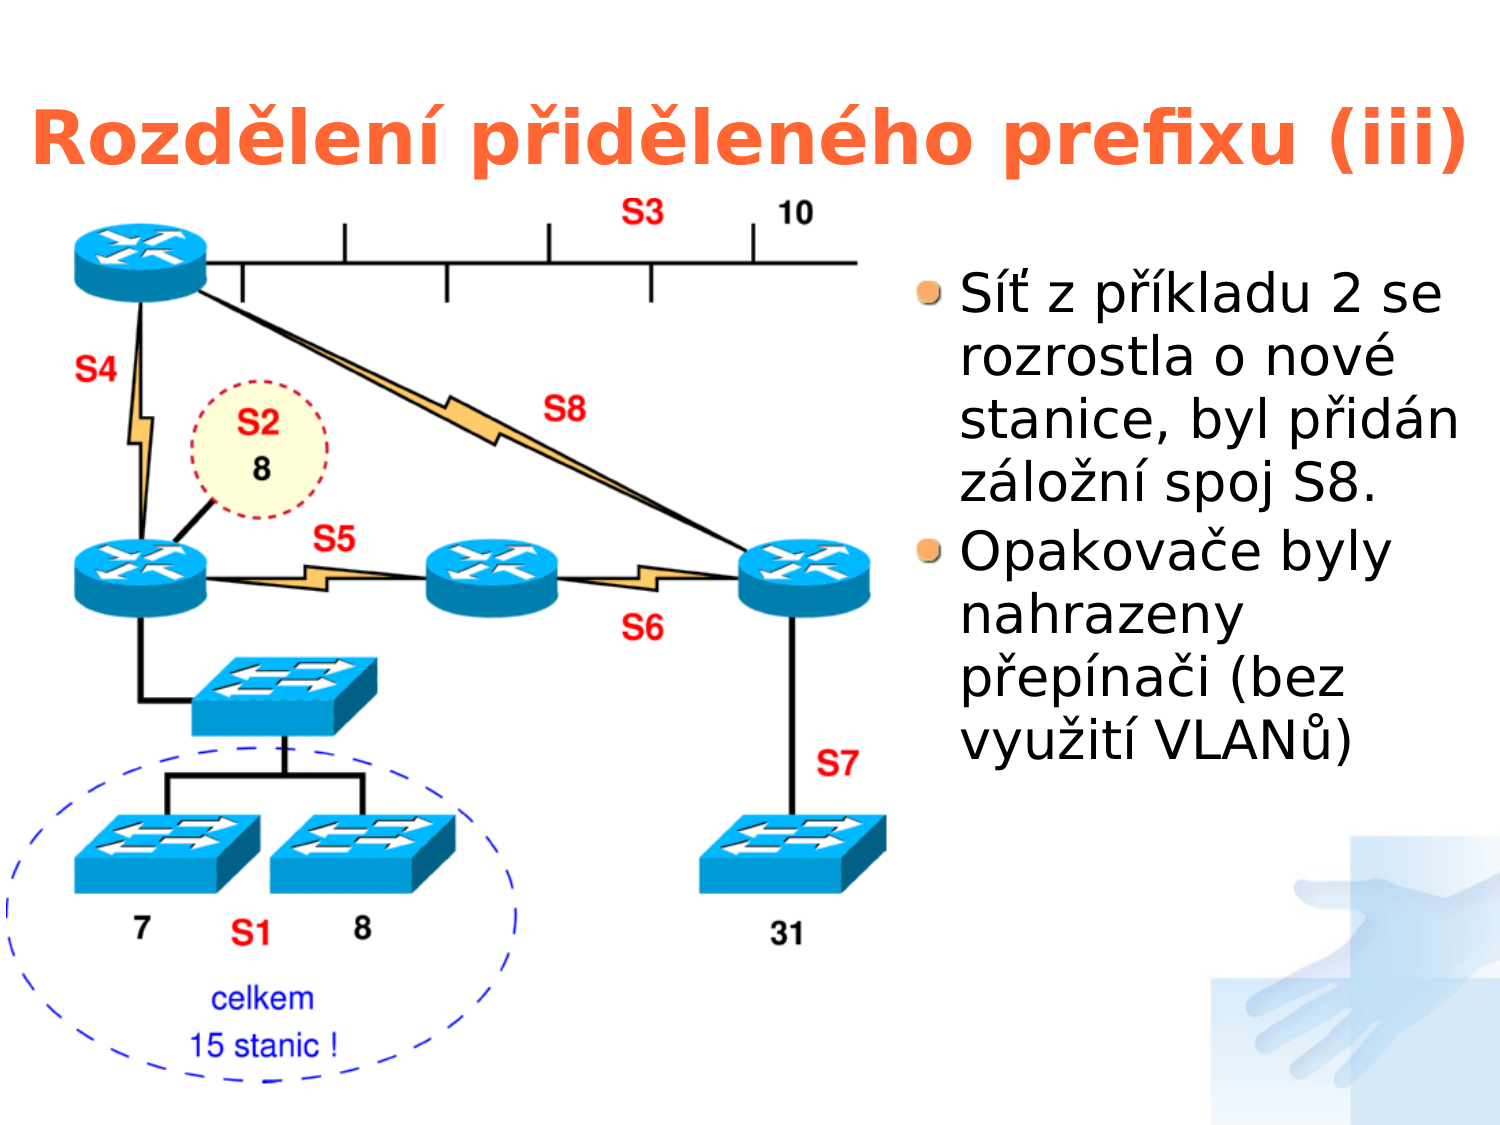

# Rozdělení přiděleného prefixu (iii)
Síť z příkladu 2 se rozrostla o nové stanice, byl přidán záložní spoj S8.
Opakovače byly nahrazeny přepínači (bez využití VLANů)